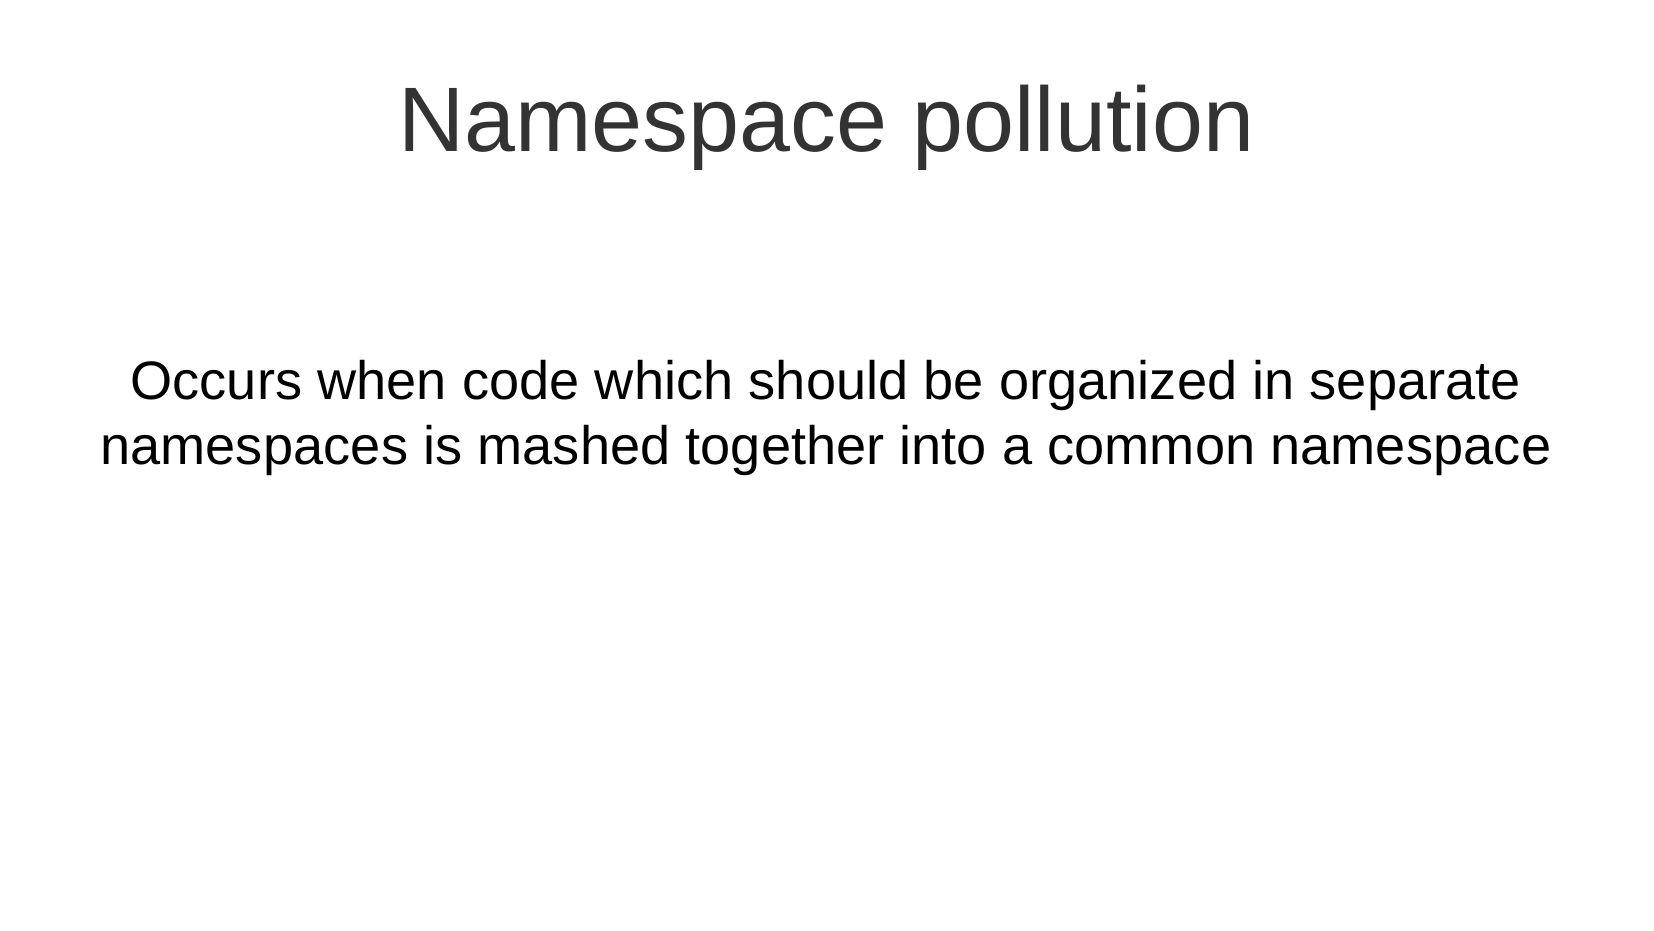

# Namespace pollution
Occurs when code which should be organized in separate namespaces is mashed together into a common namespace